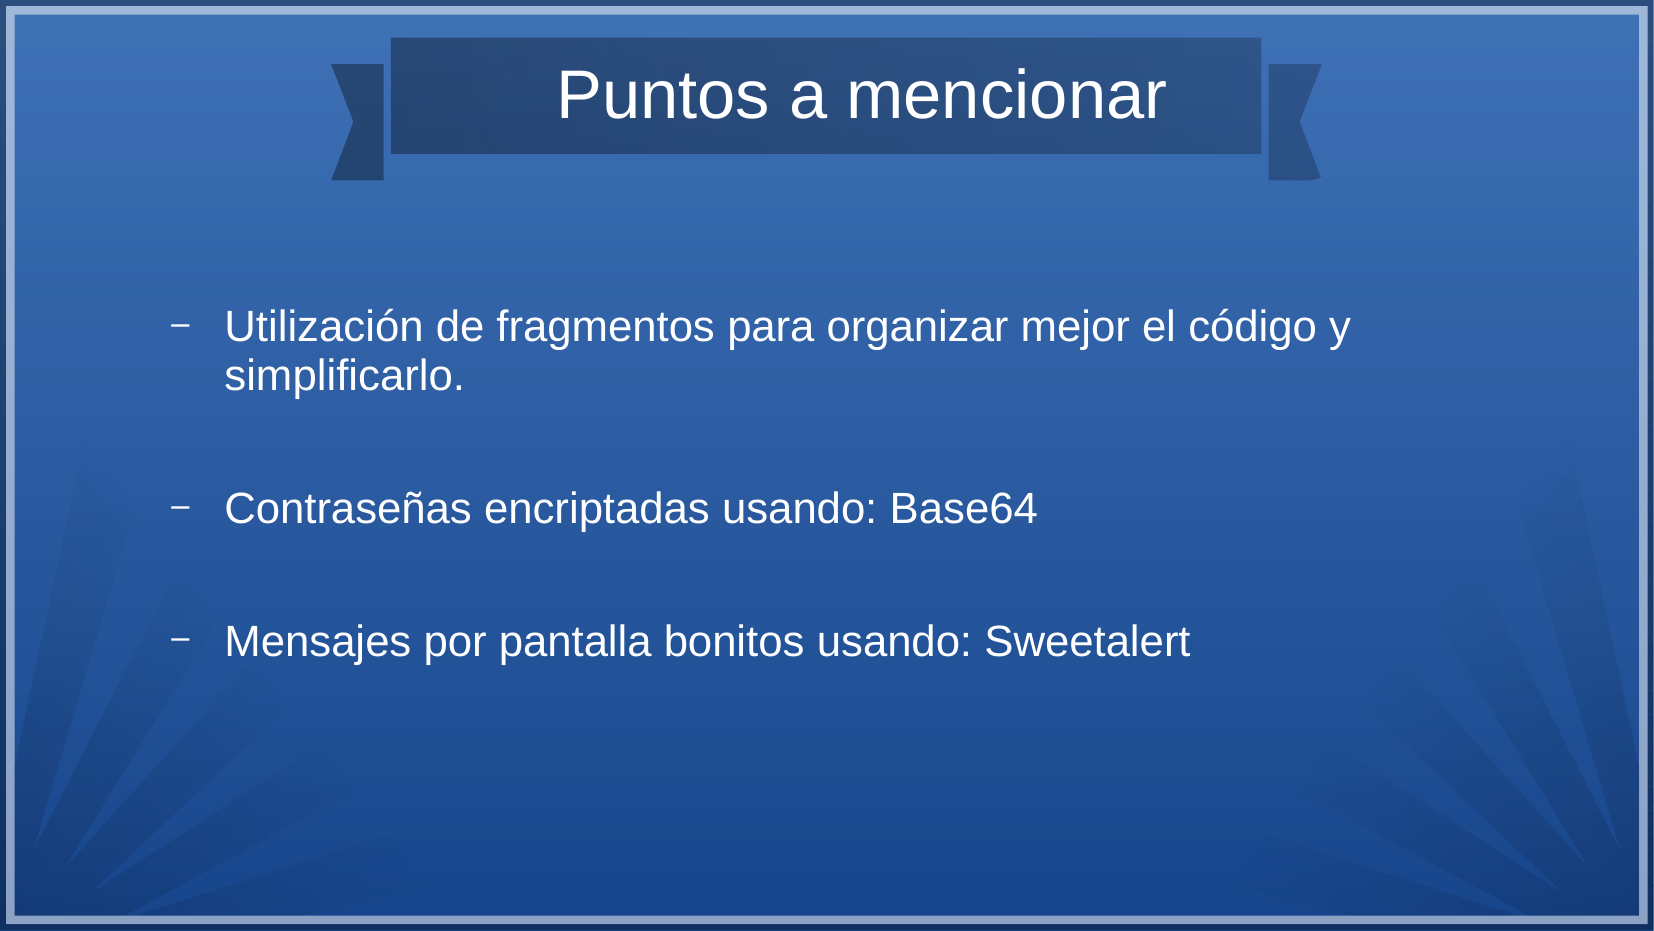

# Puntos a mencionar
Utilización de fragmentos para organizar mejor el código y simplificarlo.
Contraseñas encriptadas usando: Base64
Mensajes por pantalla bonitos usando: Sweetalert